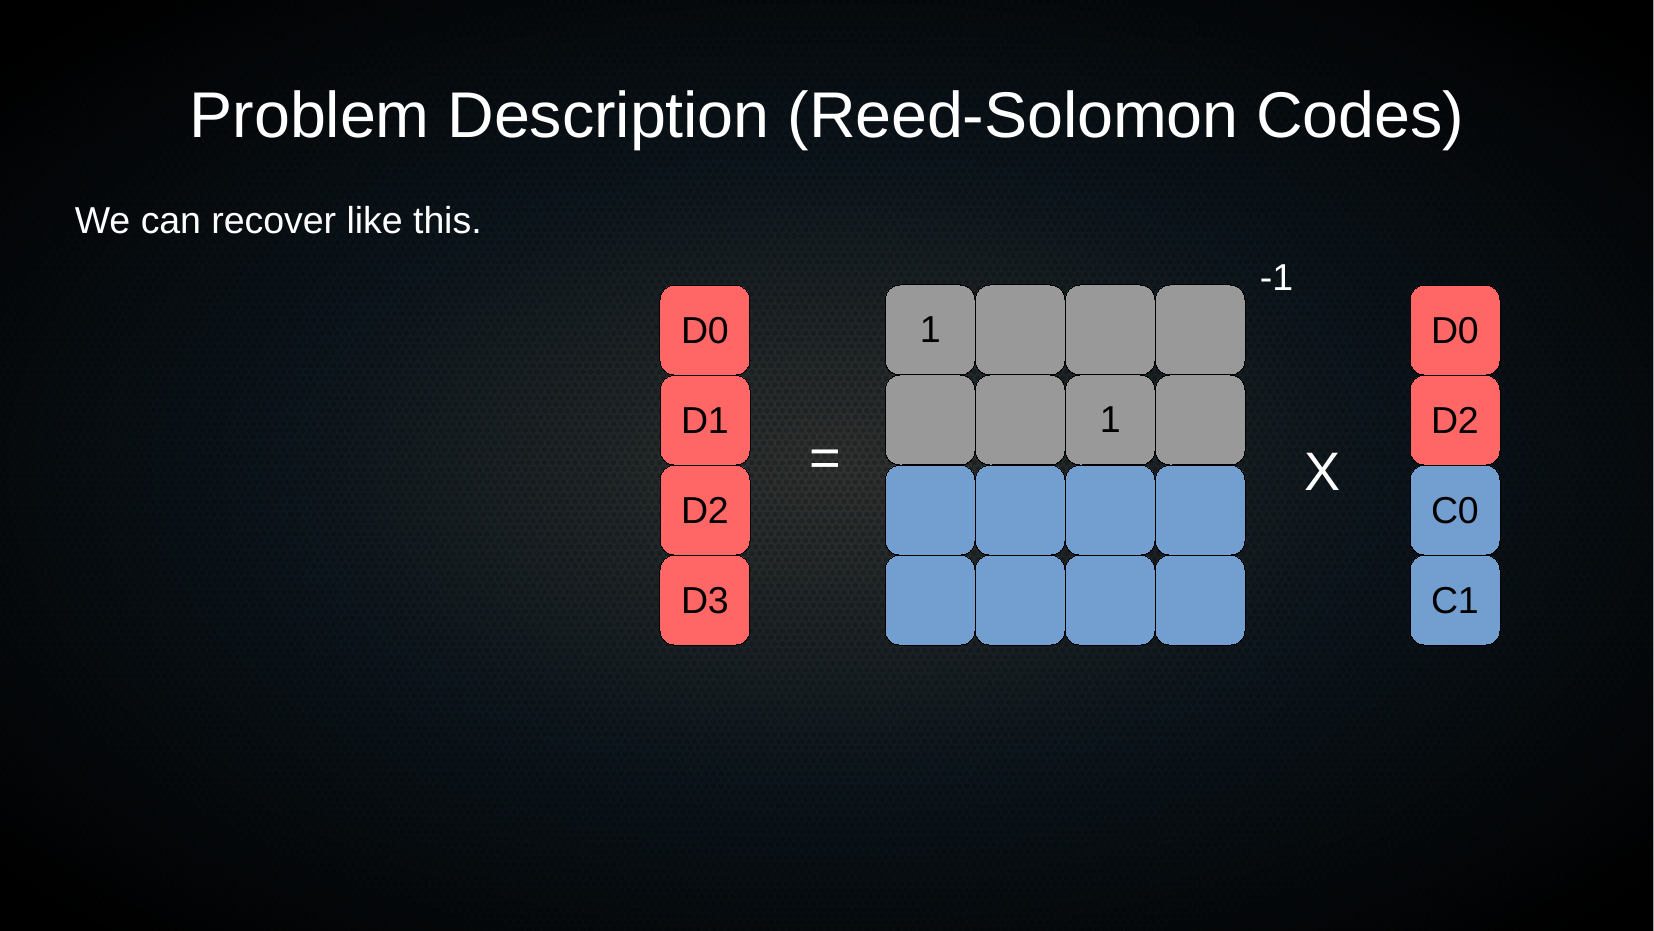

# Problem Description (Reed-Solomon Codes)
We can recover like this.
-1
1
D0
D0
1
D2
D1
=
X
D2
C0
D3
C1